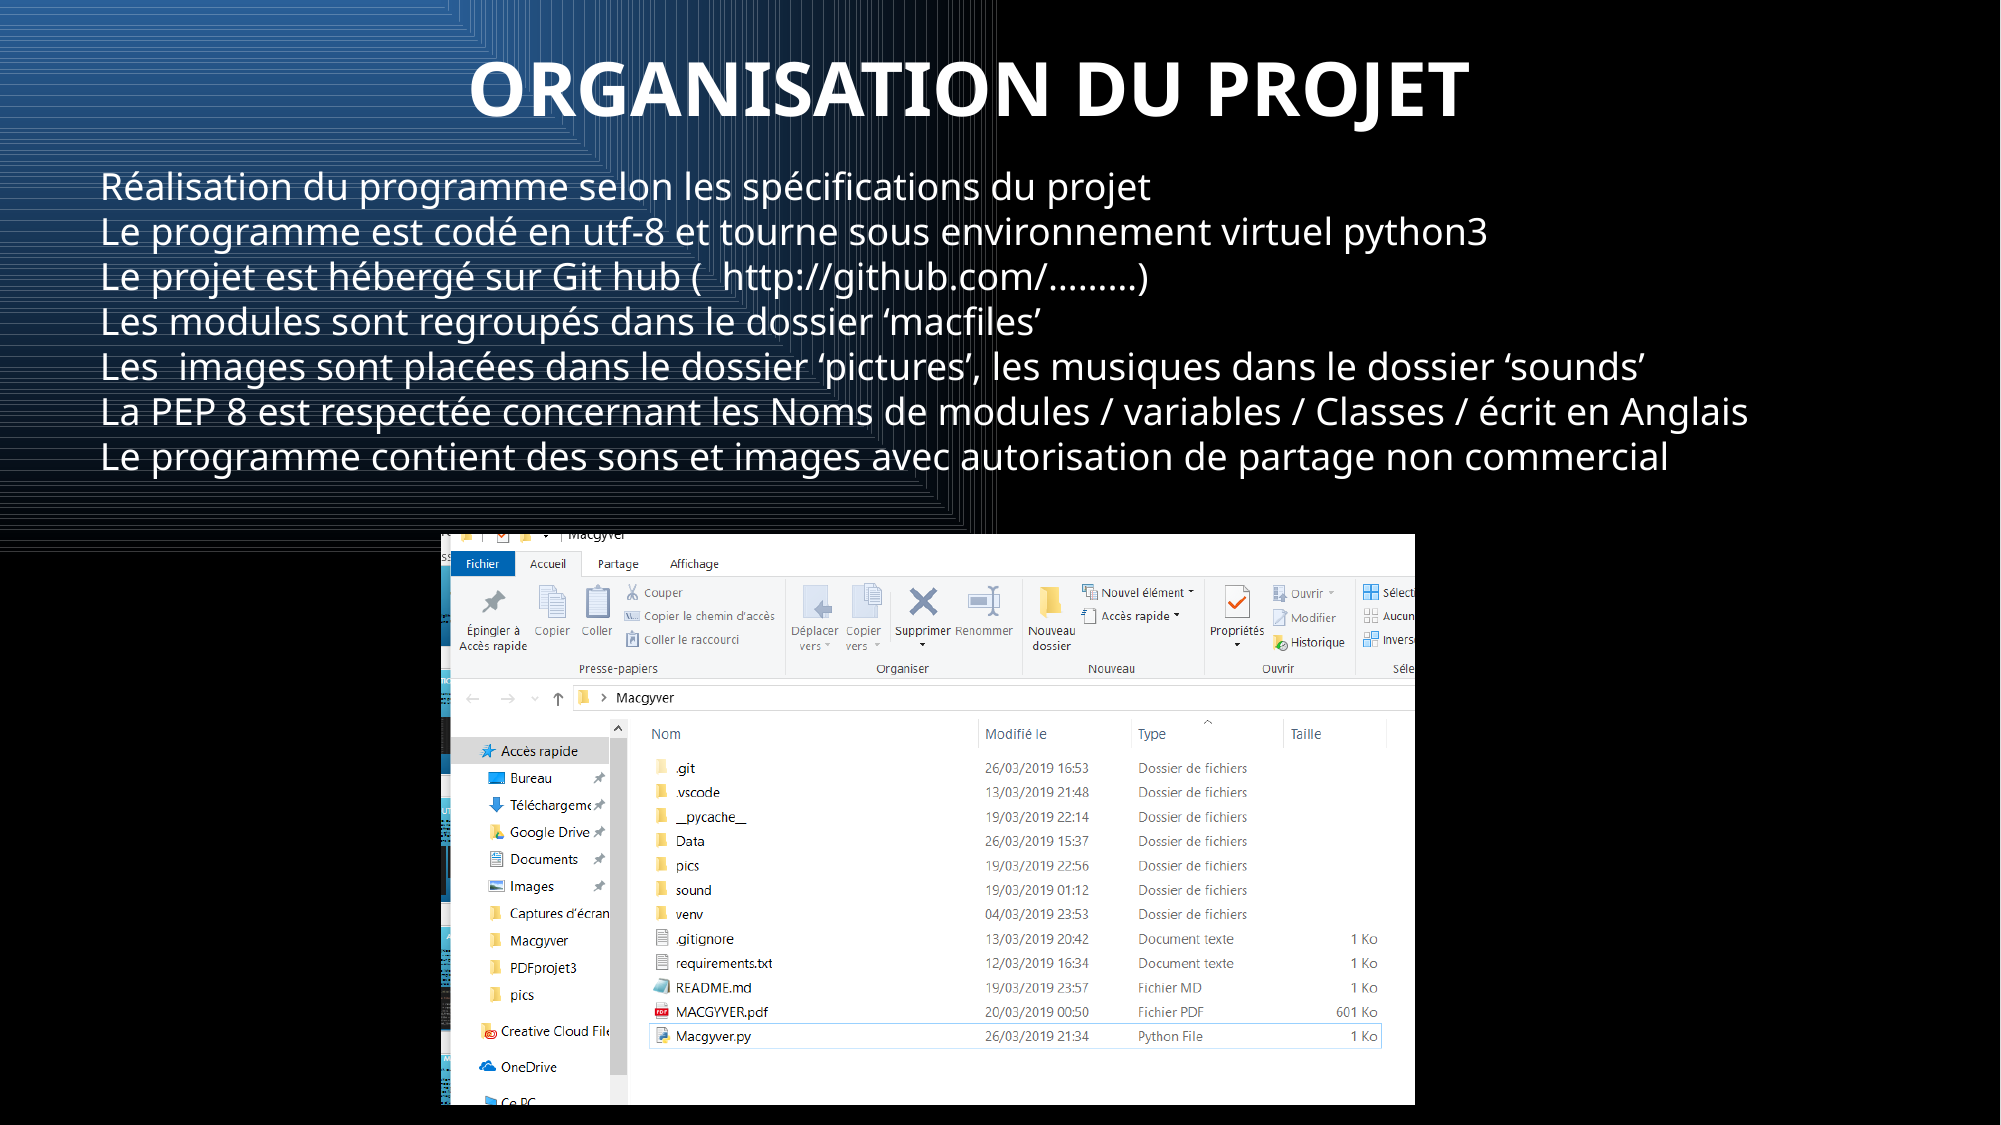

# ORGANISATION DU PROJET
Réalisation du programme selon les spécifications du projet
Le programme est codé en utf-8 et tourne sous environnement virtuel python3
Le projet est hébergé sur Git hub ( http://github.com/………)
Les modules sont regroupés dans le dossier ‘macfiles’
Les images sont placées dans le dossier ‘pictures’, les musiques dans le dossier ‘sounds’
La PEP 8 est respectée concernant les Noms de modules / variables / Classes / écrit en Anglais
Le programme contient des sons et images avec autorisation de partage non commercial